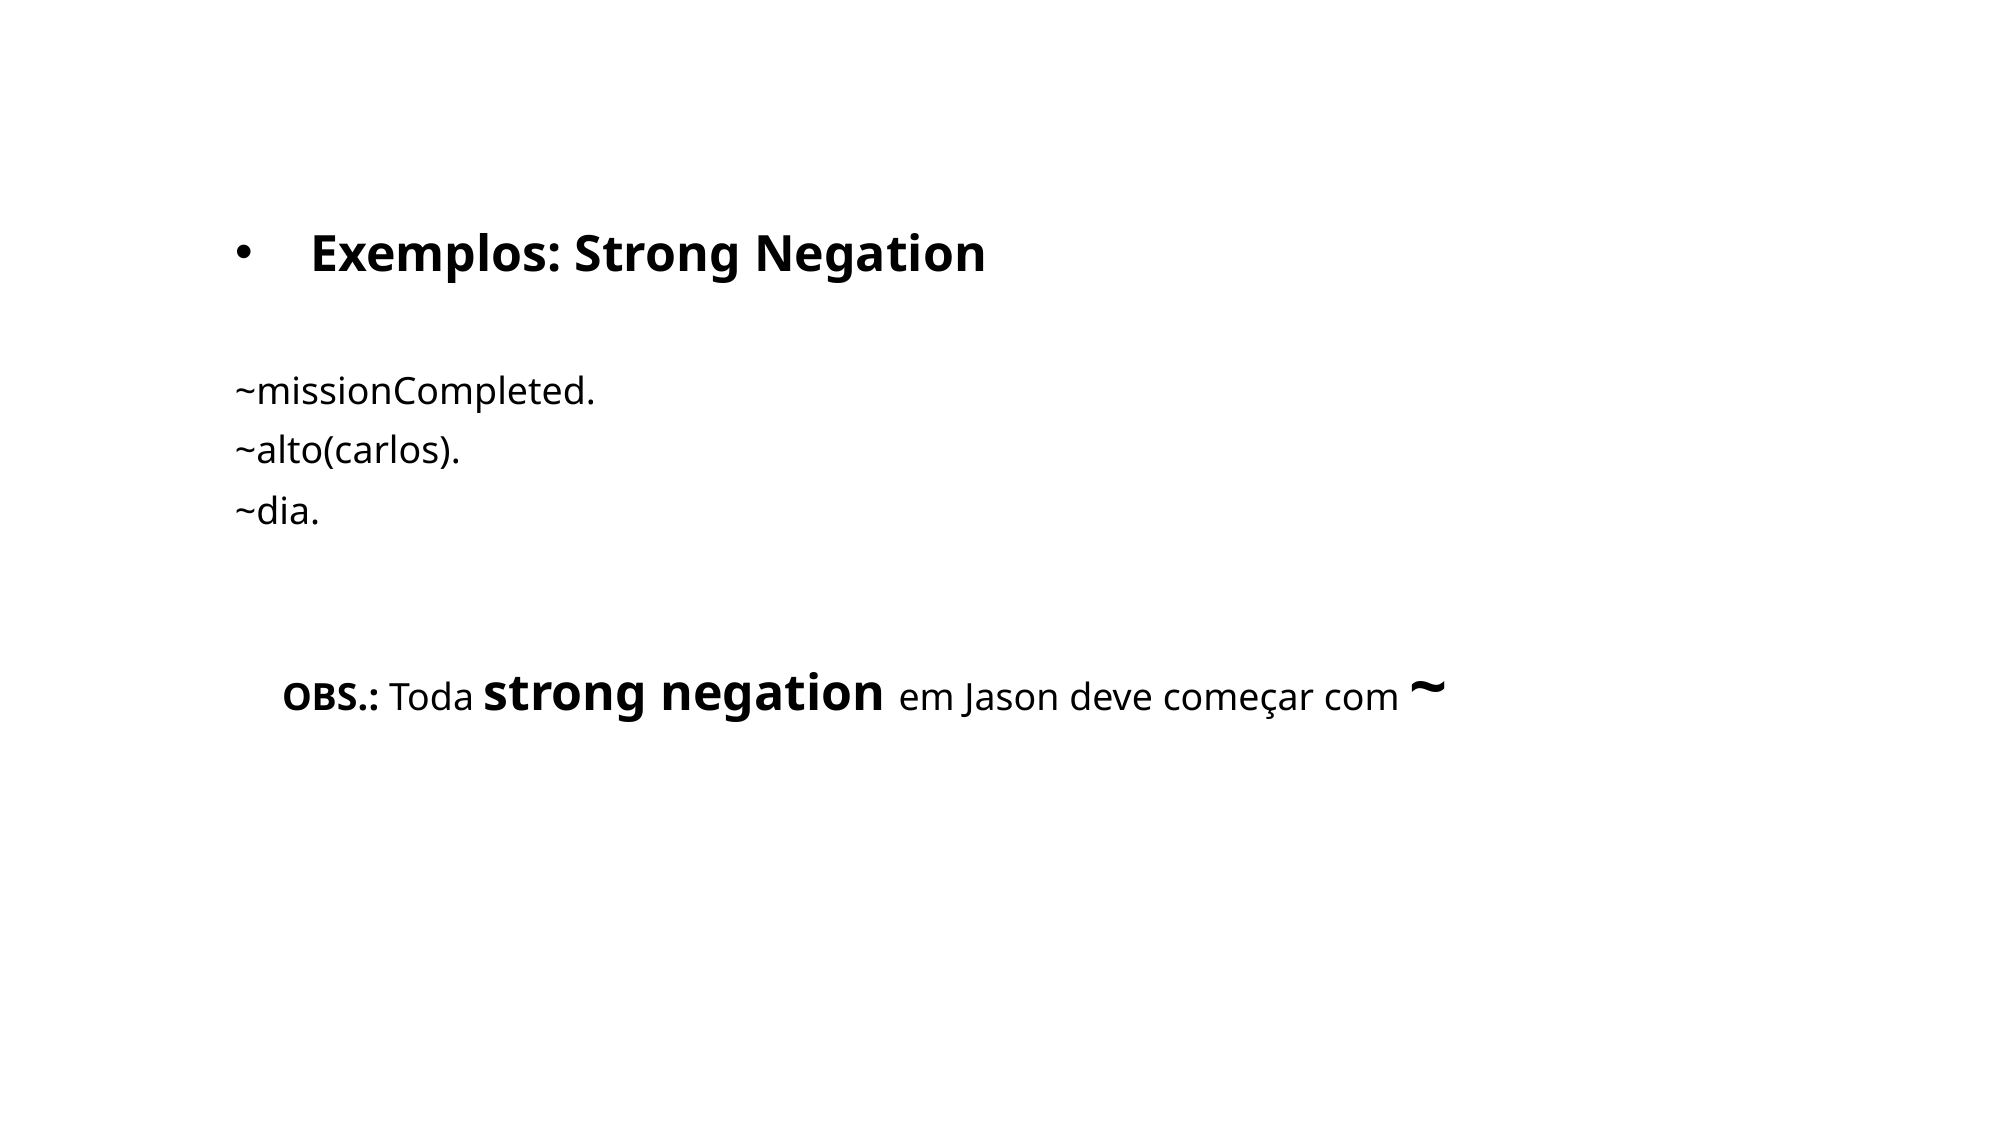

Jason Framework: Crenças
Exemplos: Strong Negation
~missionCompleted.
~alto(carlos).
~dia.
OBS.: Toda strong negation em Jason deve começar com ~